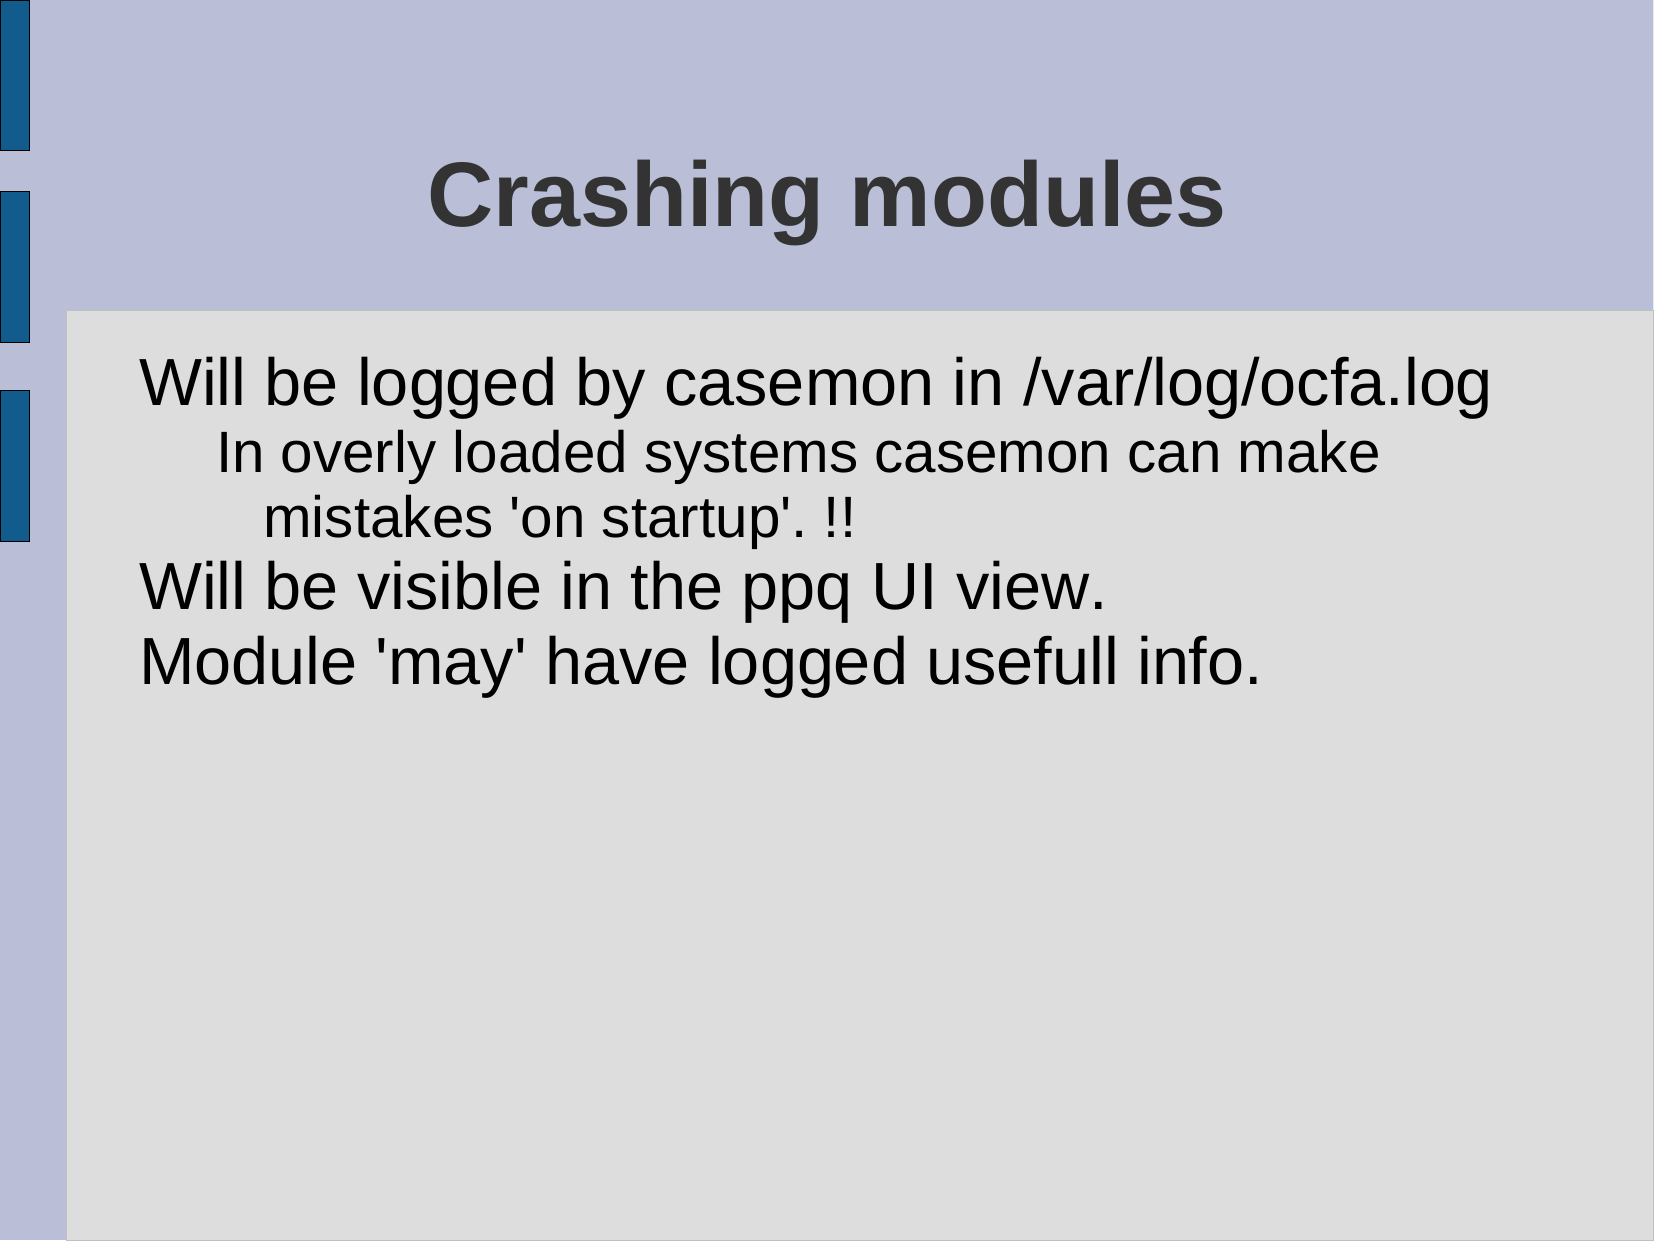

# Crashing modules
Will be logged by casemon in /var/log/ocfa.log
In overly loaded systems casemon can make mistakes 'on startup'. !!
Will be visible in the ppq UI view.
Module 'may' have logged usefull info.